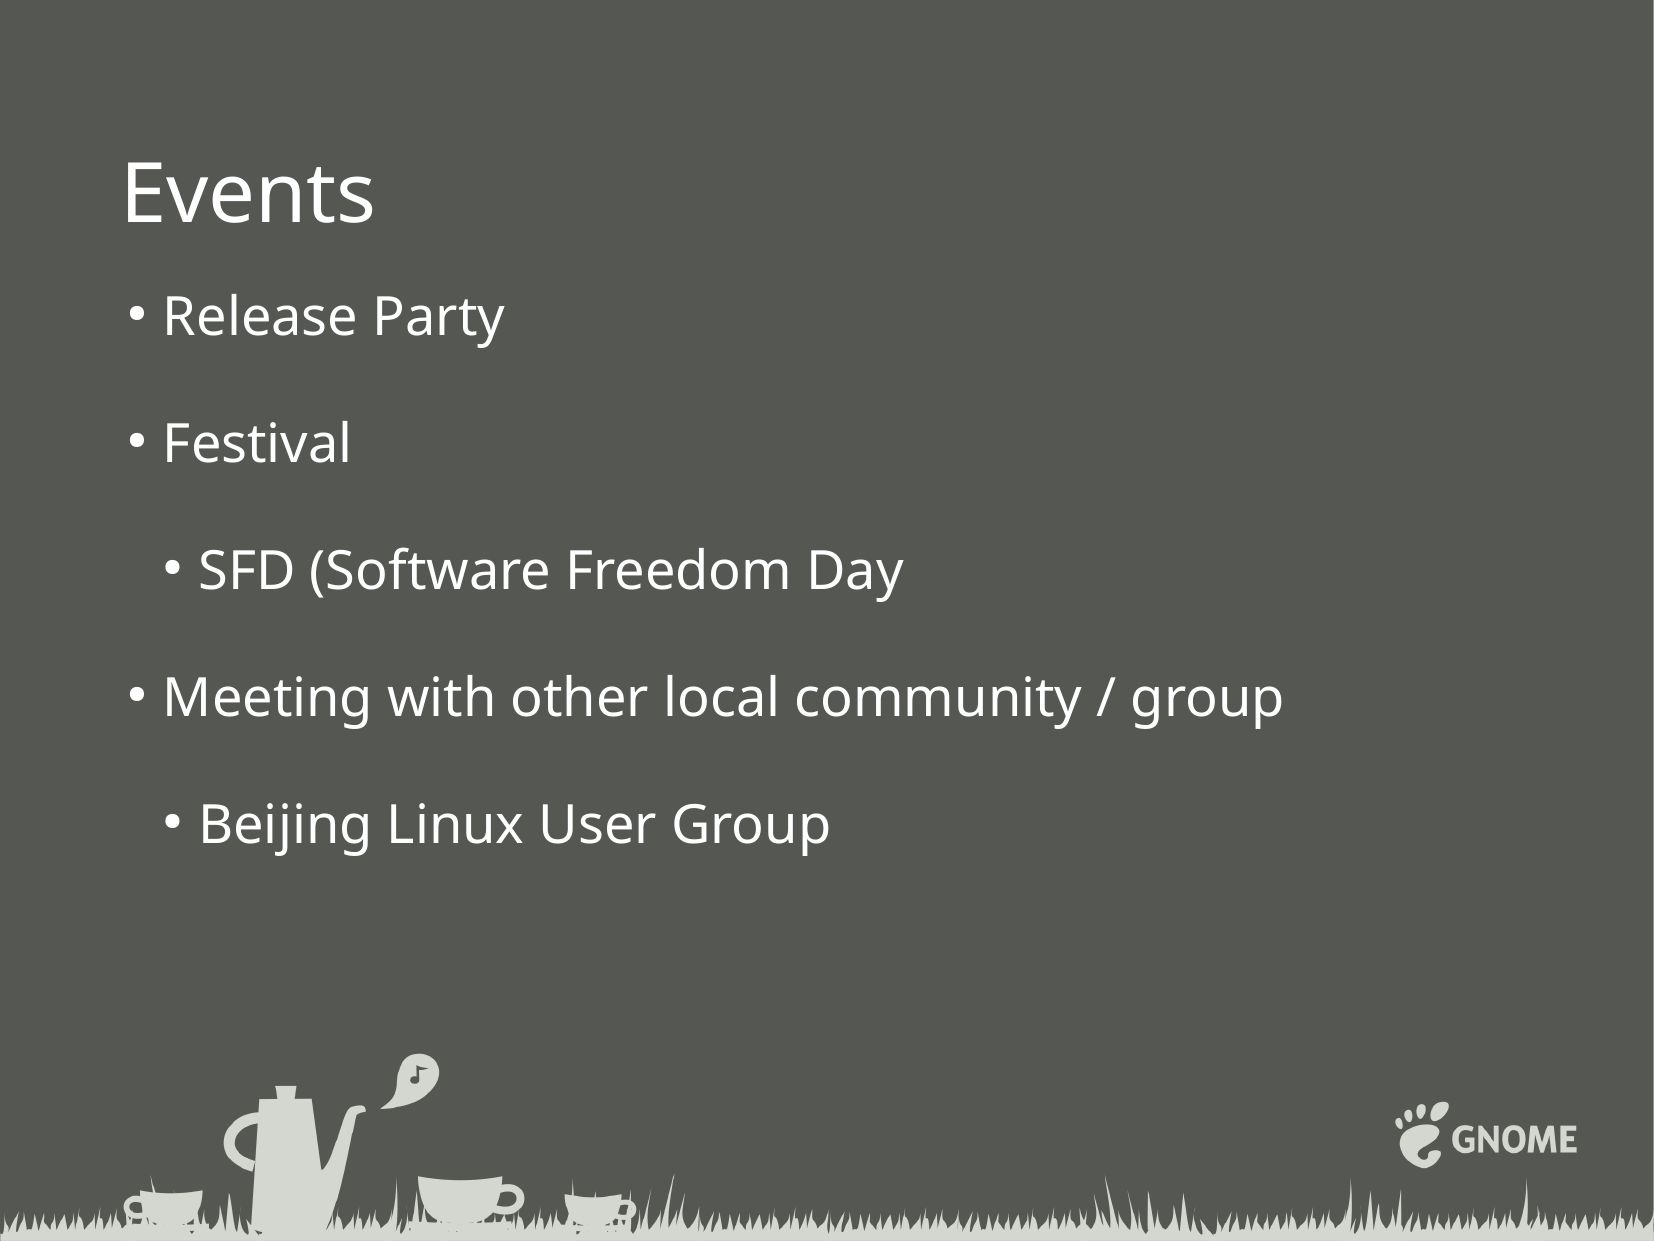

# Events
Release Party
Festival
SFD (Software Freedom Day
Meeting with other local community / group
Beijing Linux User Group